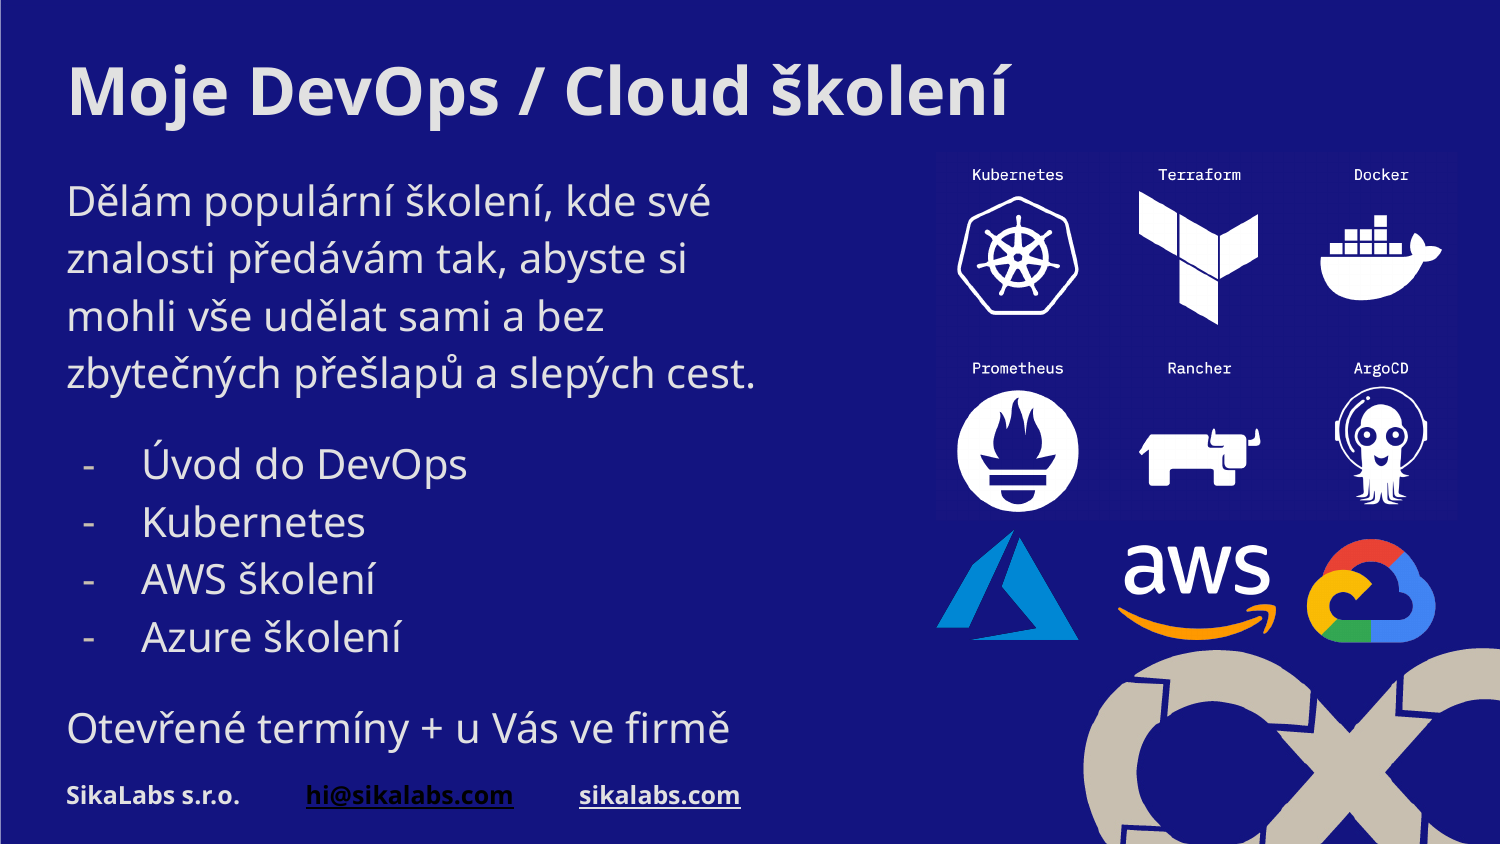

# Moje DevOps / Cloud školení
Dělám populární školení, kde své znalosti předávám tak, abyste si mohli vše udělat sami a bez zbytečných přešlapů a slepých cest.
Úvod do DevOps
Kubernetes
AWS školení
Azure školení
Otevřené termíny + u Vás ve firmě